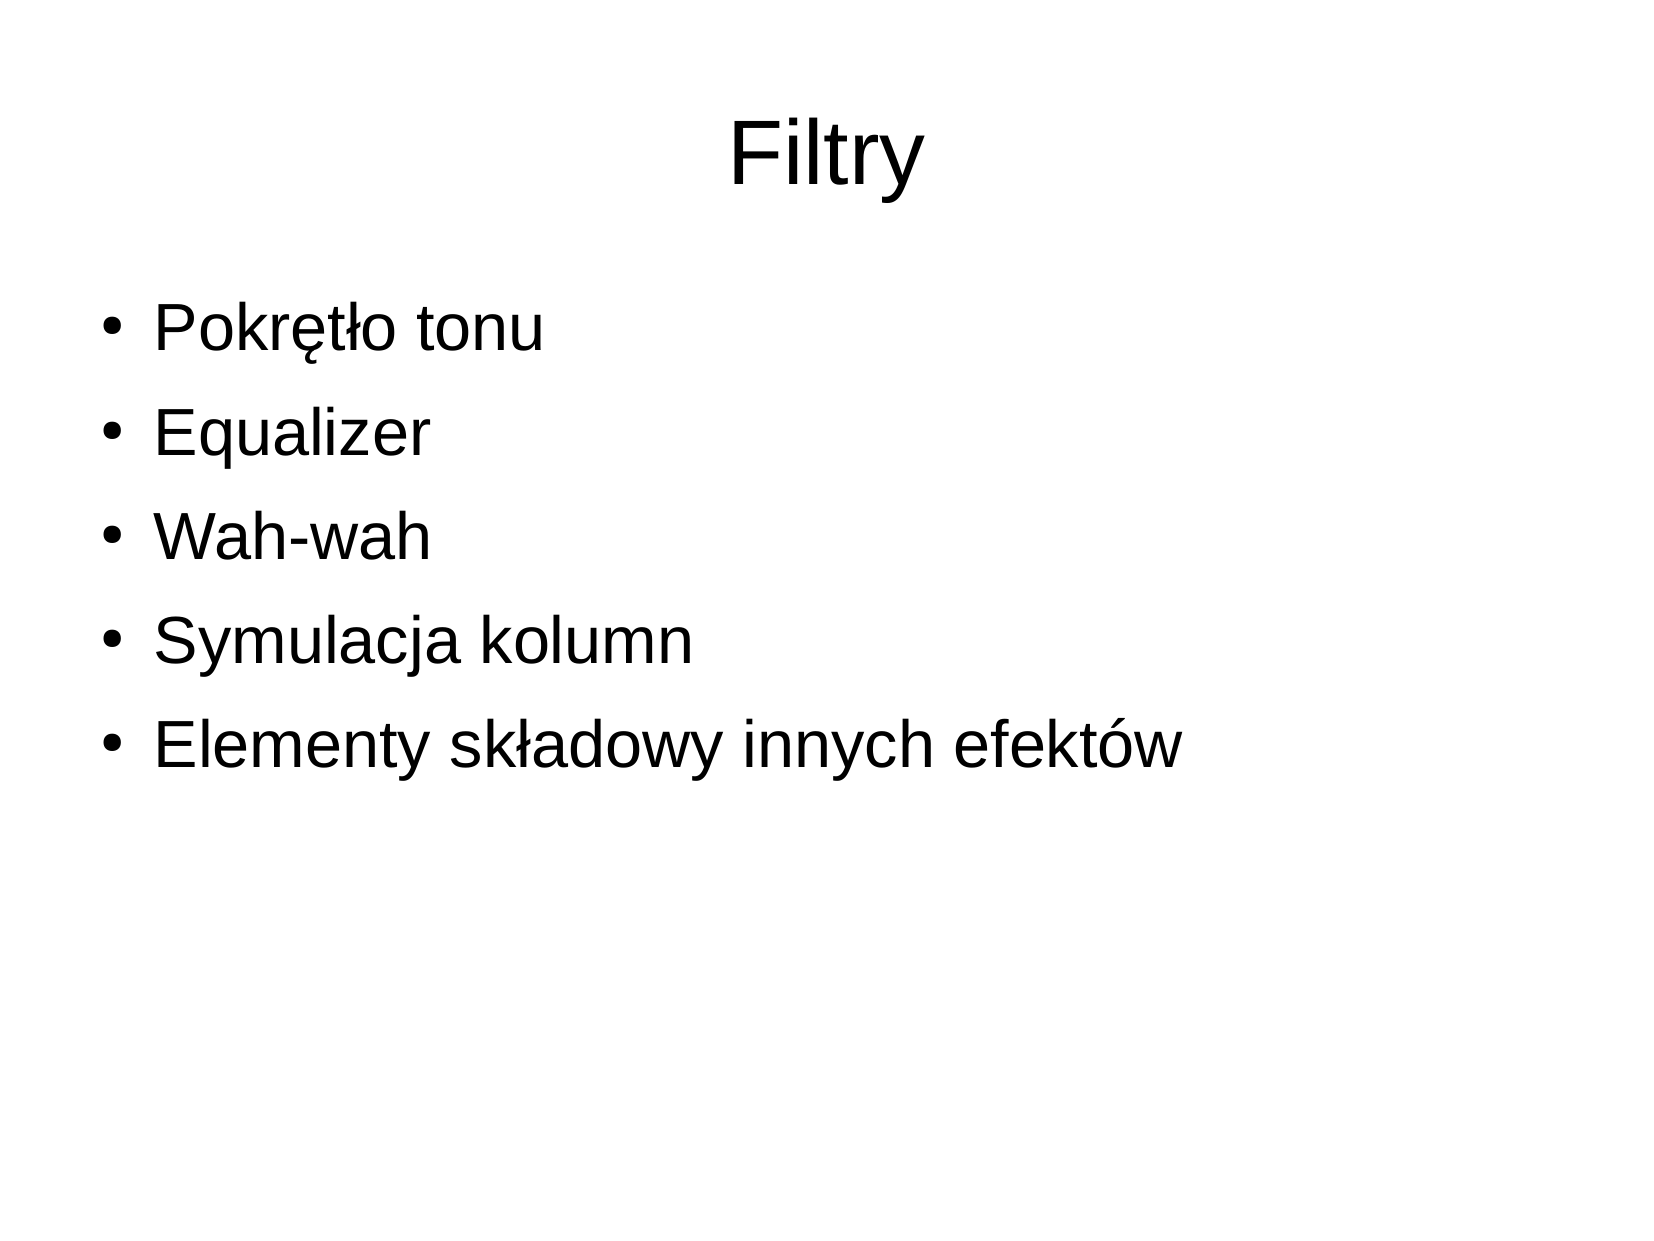

# Filtry
Pokrętło tonu
Equalizer
Wah-wah
Symulacja kolumn
Elementy składowy innych efektów